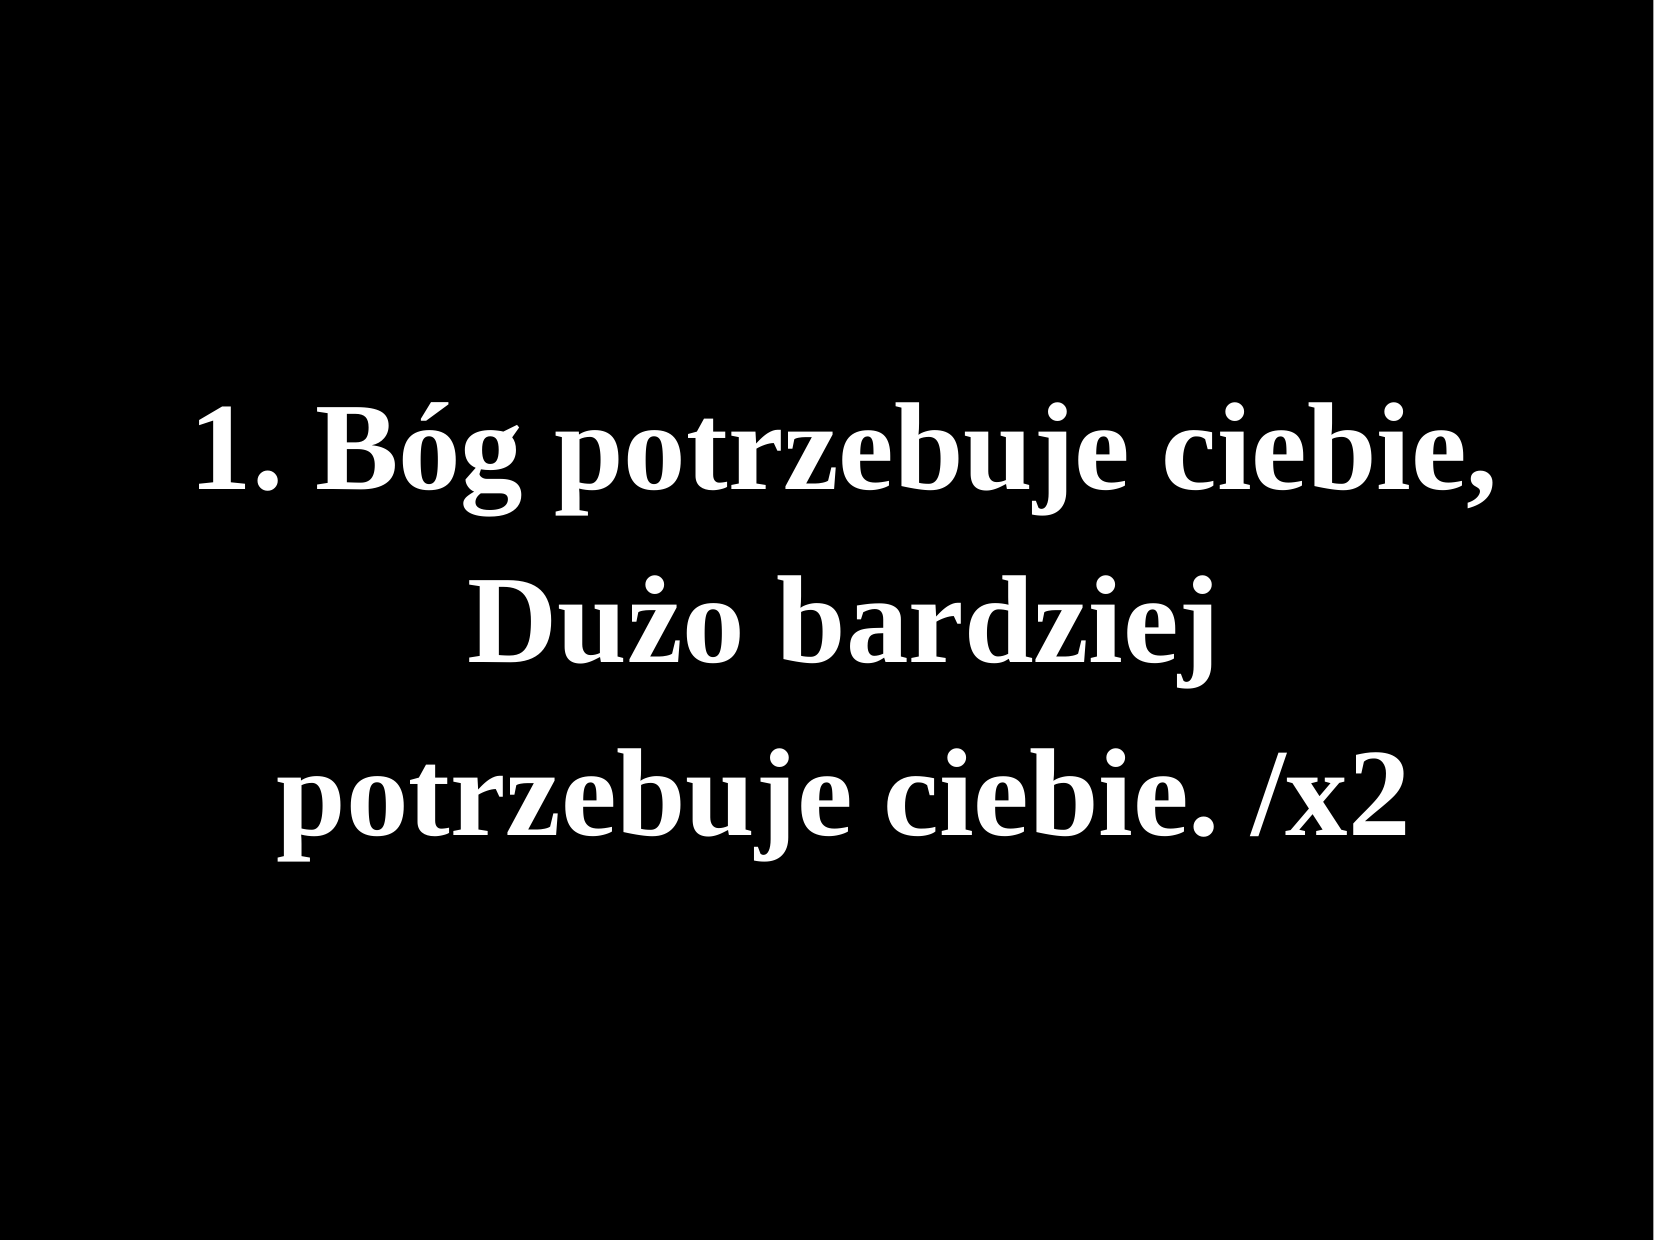

# 1. Bóg potrzebuje ciebie,
ppp
Dużo bardziej
ppp
potrzebuje ciebie. /x2